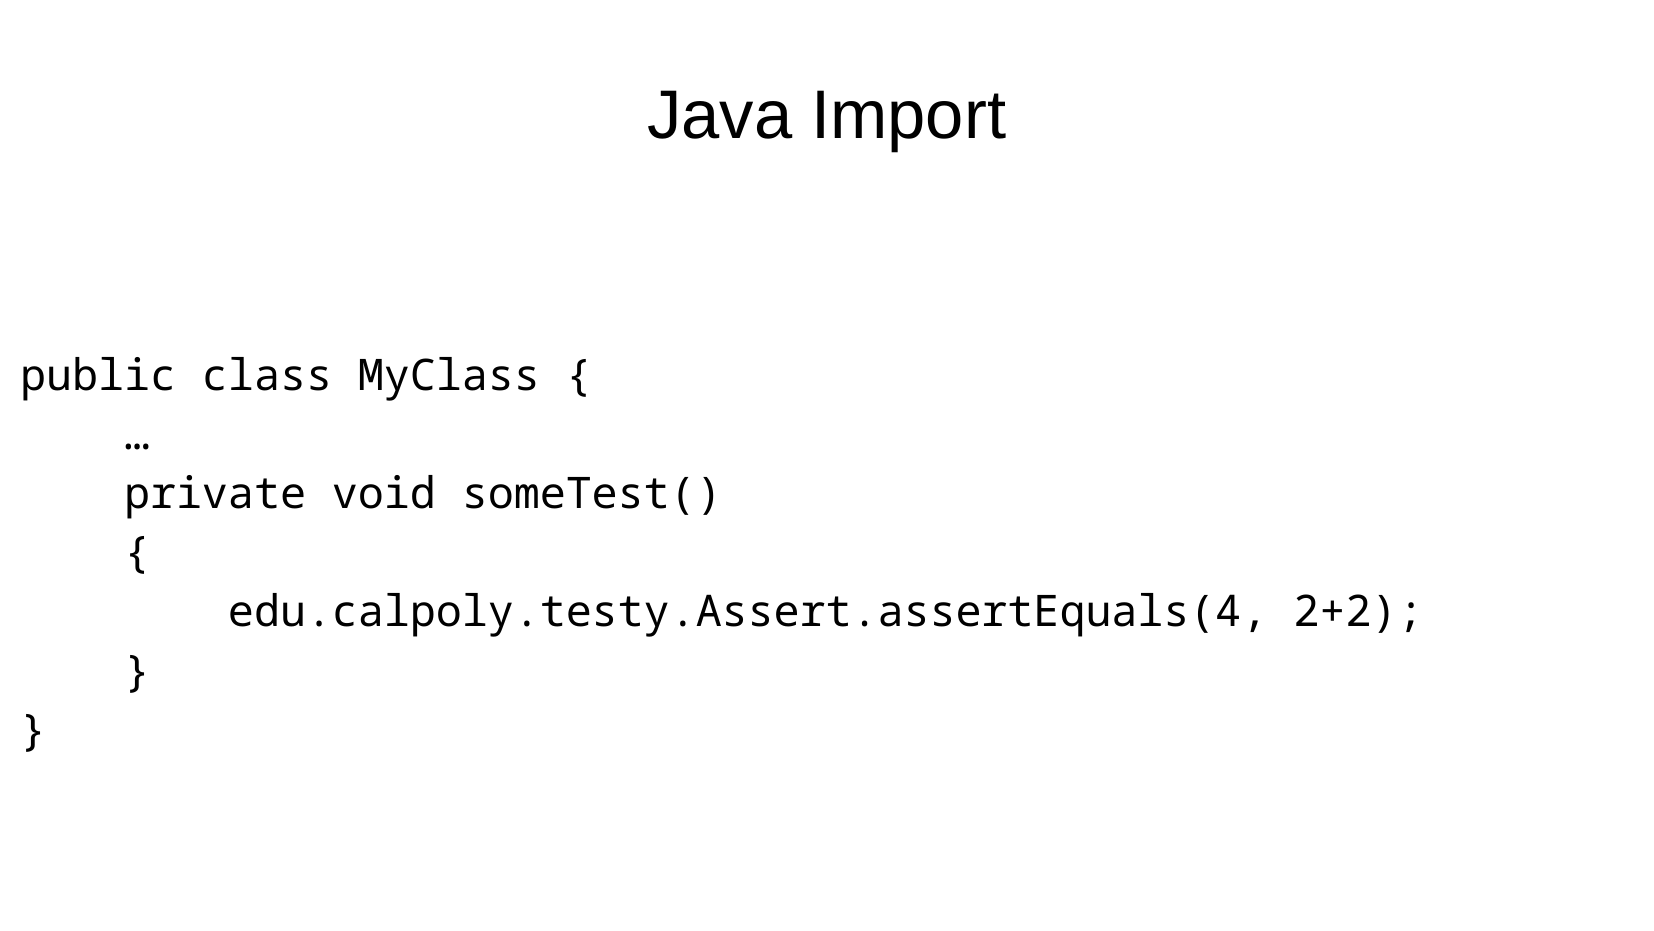

# Java Import
public class MyClass {
 …
 private void someTest()
 {
 edu.calpoly.testy.Assert.assertEquals(4, 2+2);
 }
}